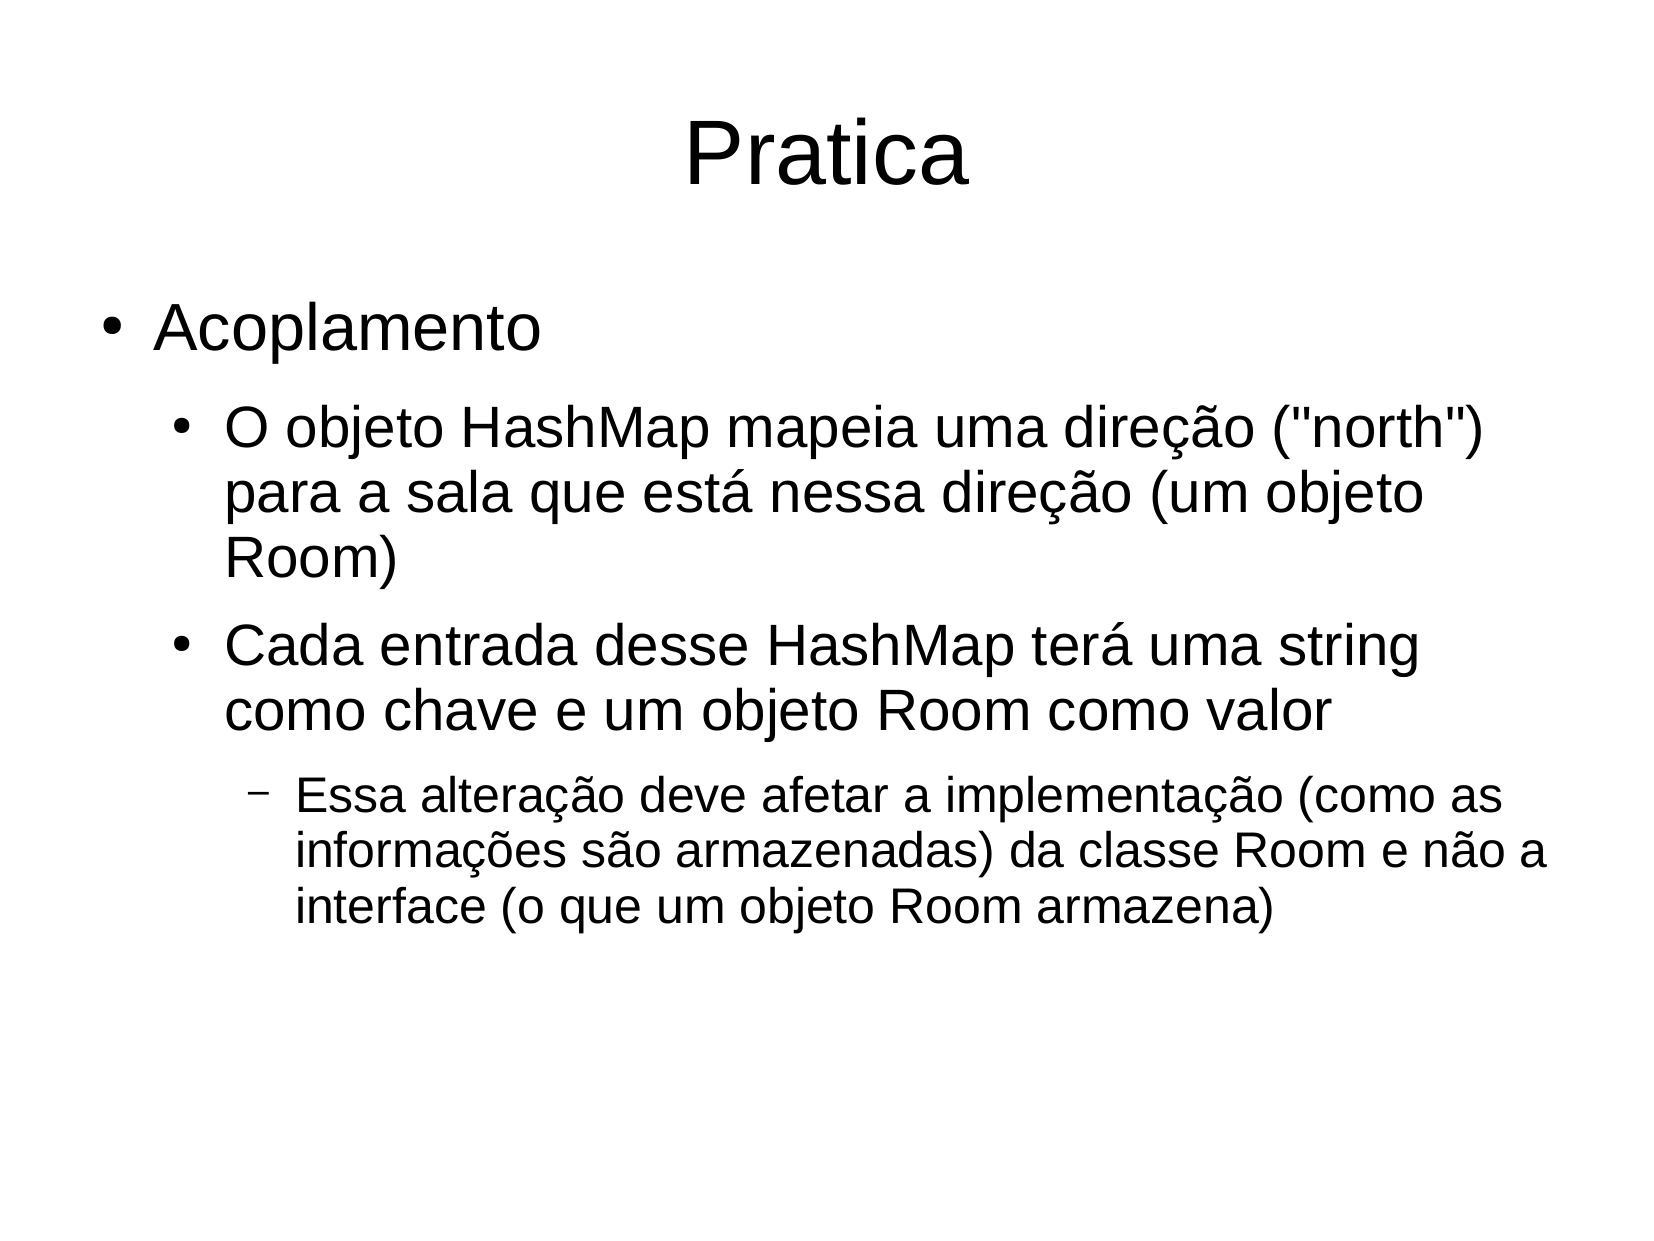

# Pratica
Acoplamento
O objeto HashMap mapeia uma direção ("north") para a sala que está nessa direção (um objeto Room)
Cada entrada desse HashMap terá uma string como chave e um objeto Room como valor
Essa alteração deve afetar a implementação (como as informações são armazenadas) da classe Room e não a interface (o que um objeto Room armazena)